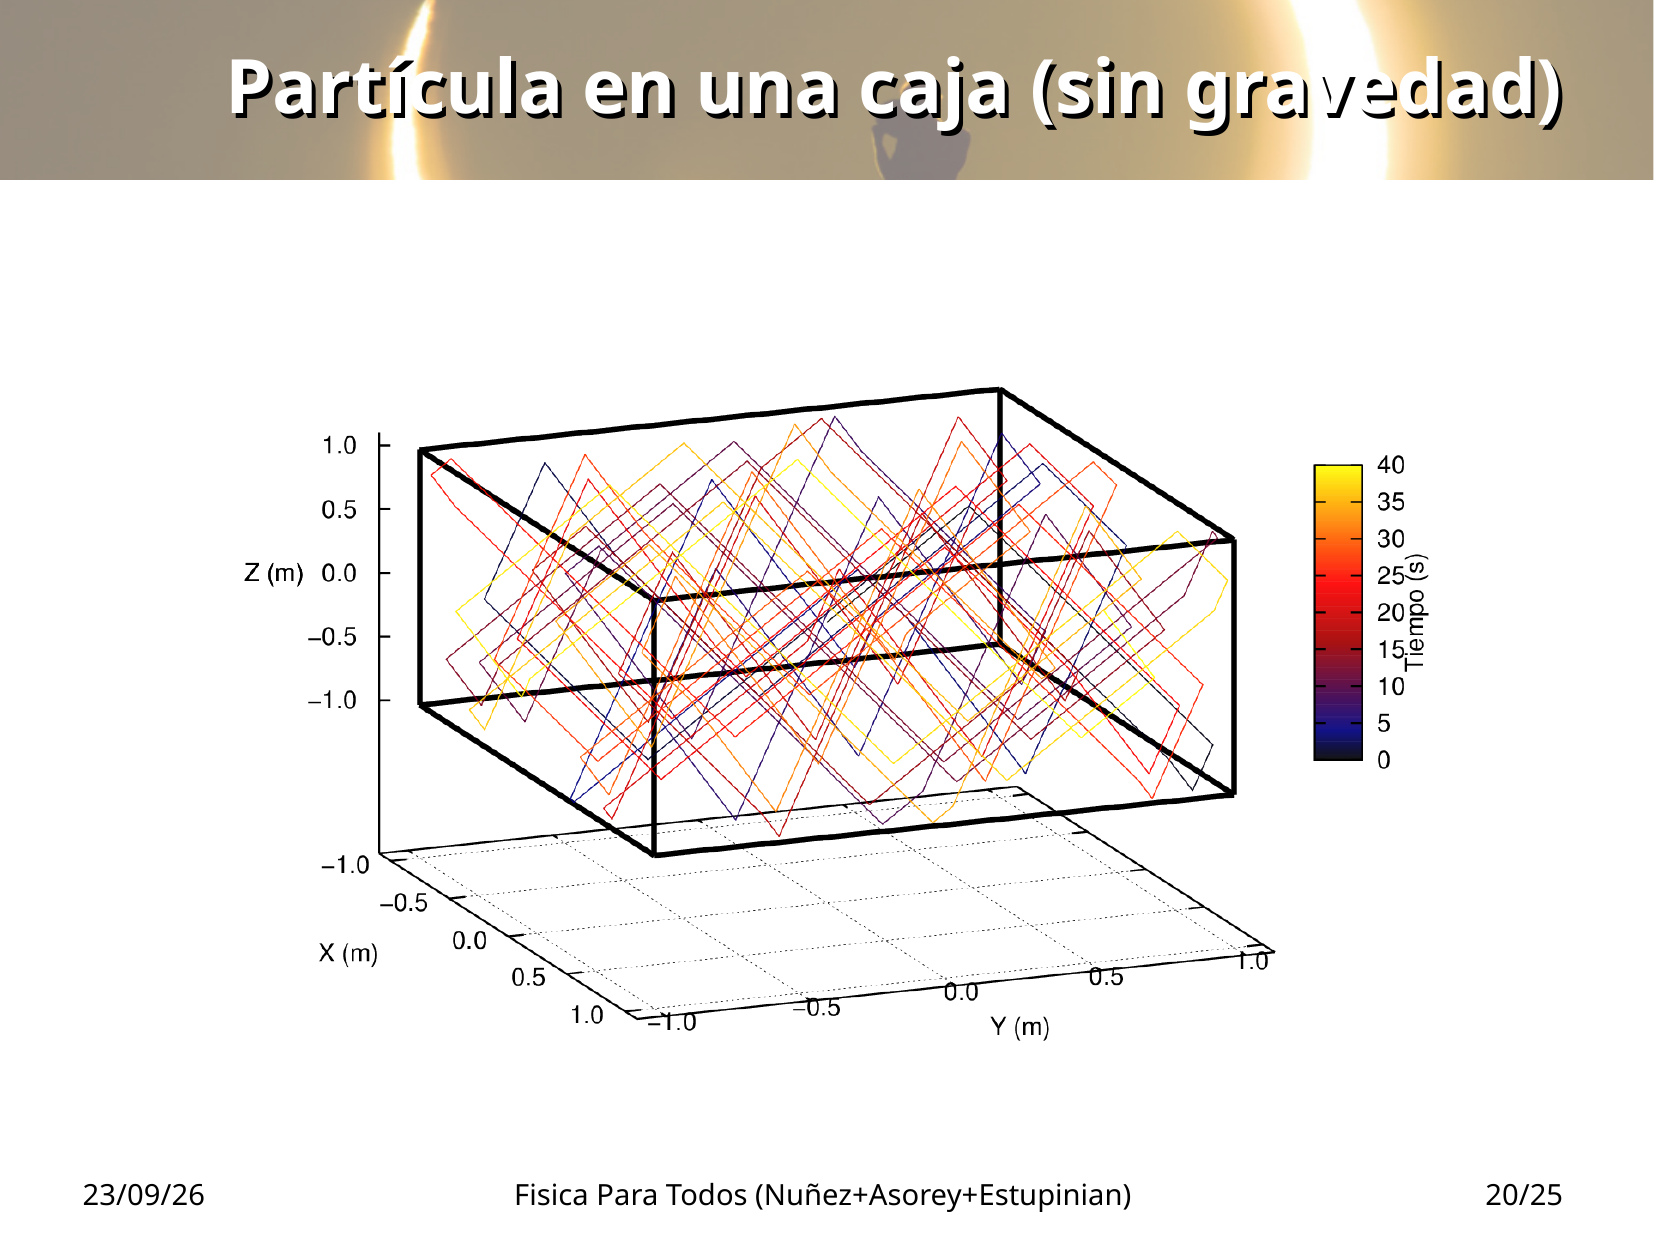

# Partícula en una caja (sin gravedad)
Fisica Para Todos (Nuñez+Asorey+Estupinian)
20